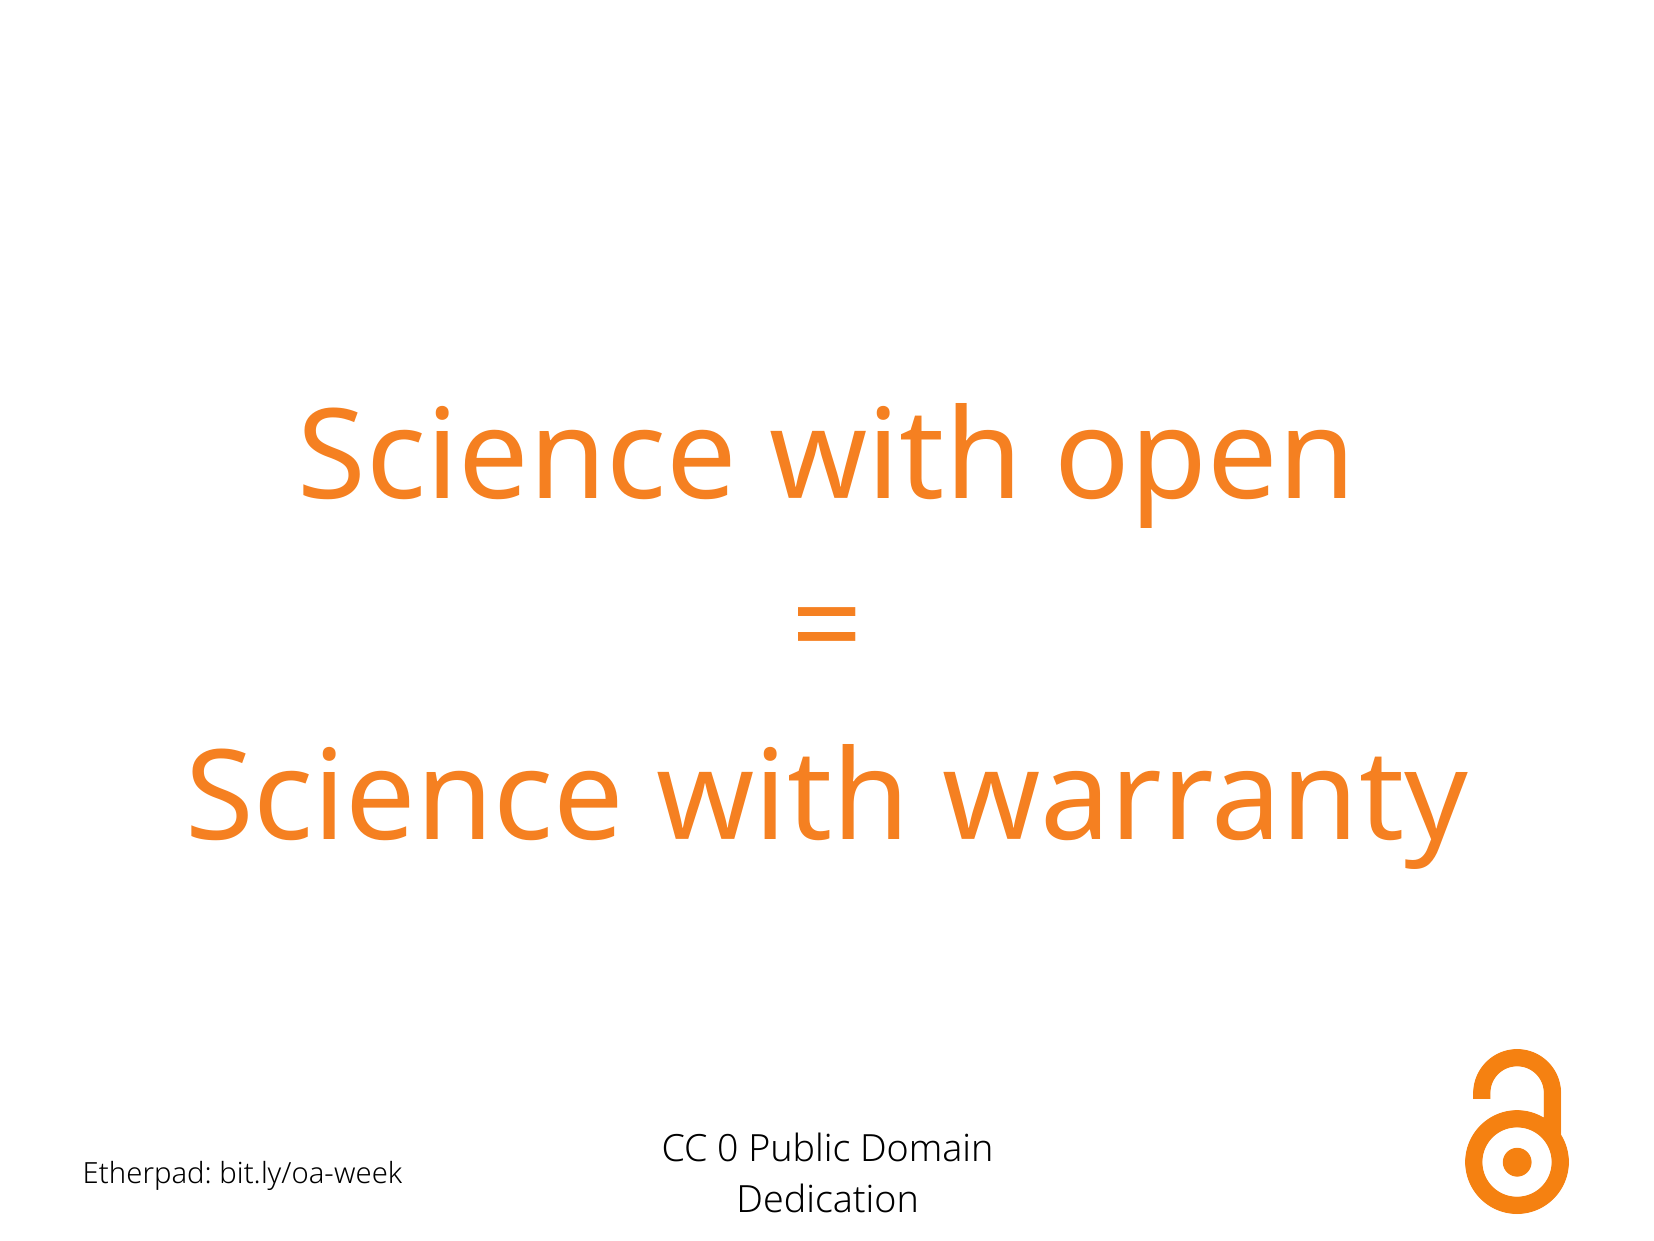

# Science with open = Science with warranty